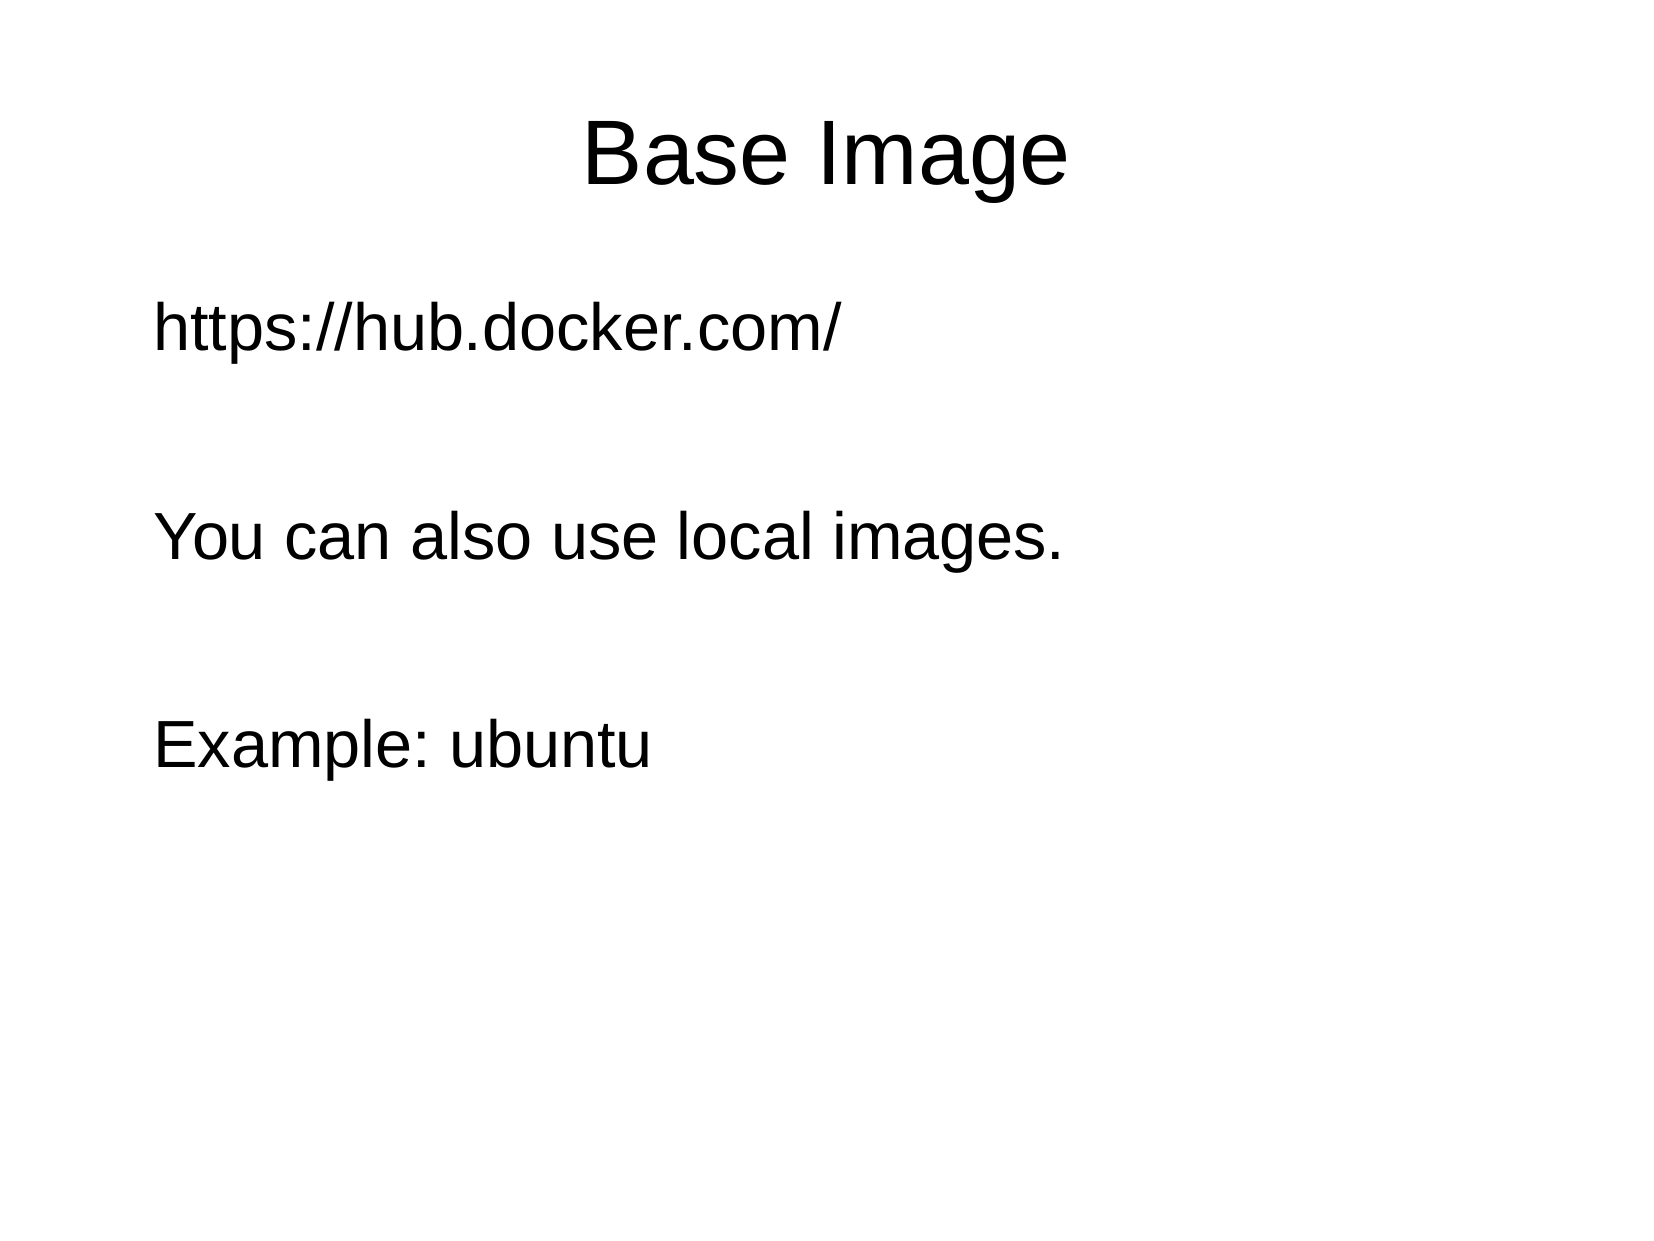

# Base Image
https://hub.docker.com/
You can also use local images.
Example: ubuntu